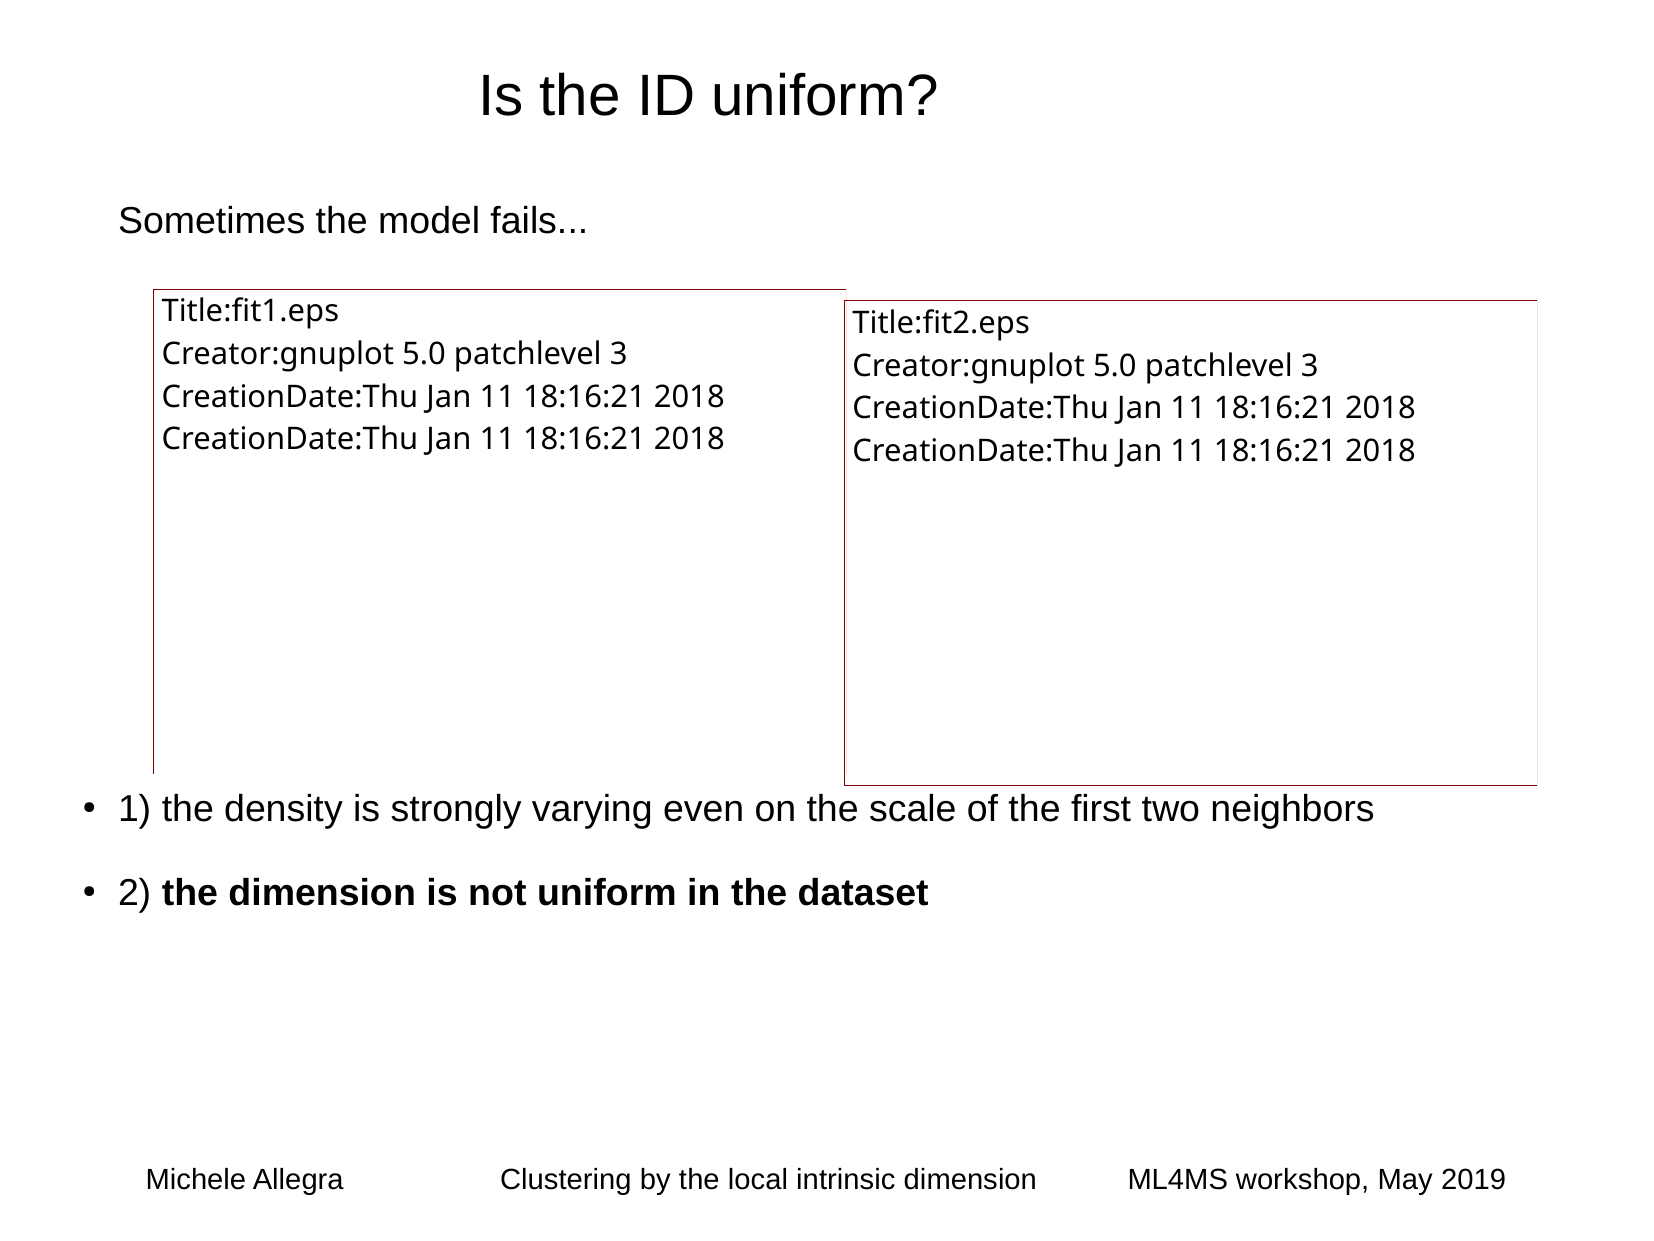

# Is the ID uniform?
Sometimes the model fails...
1) the density is strongly varying even on the scale of the first two neighbors
2) the dimension is not uniform in the dataset
Michele Allegra Clustering by the local intrinsic dimension ML4MS workshop, May 2019